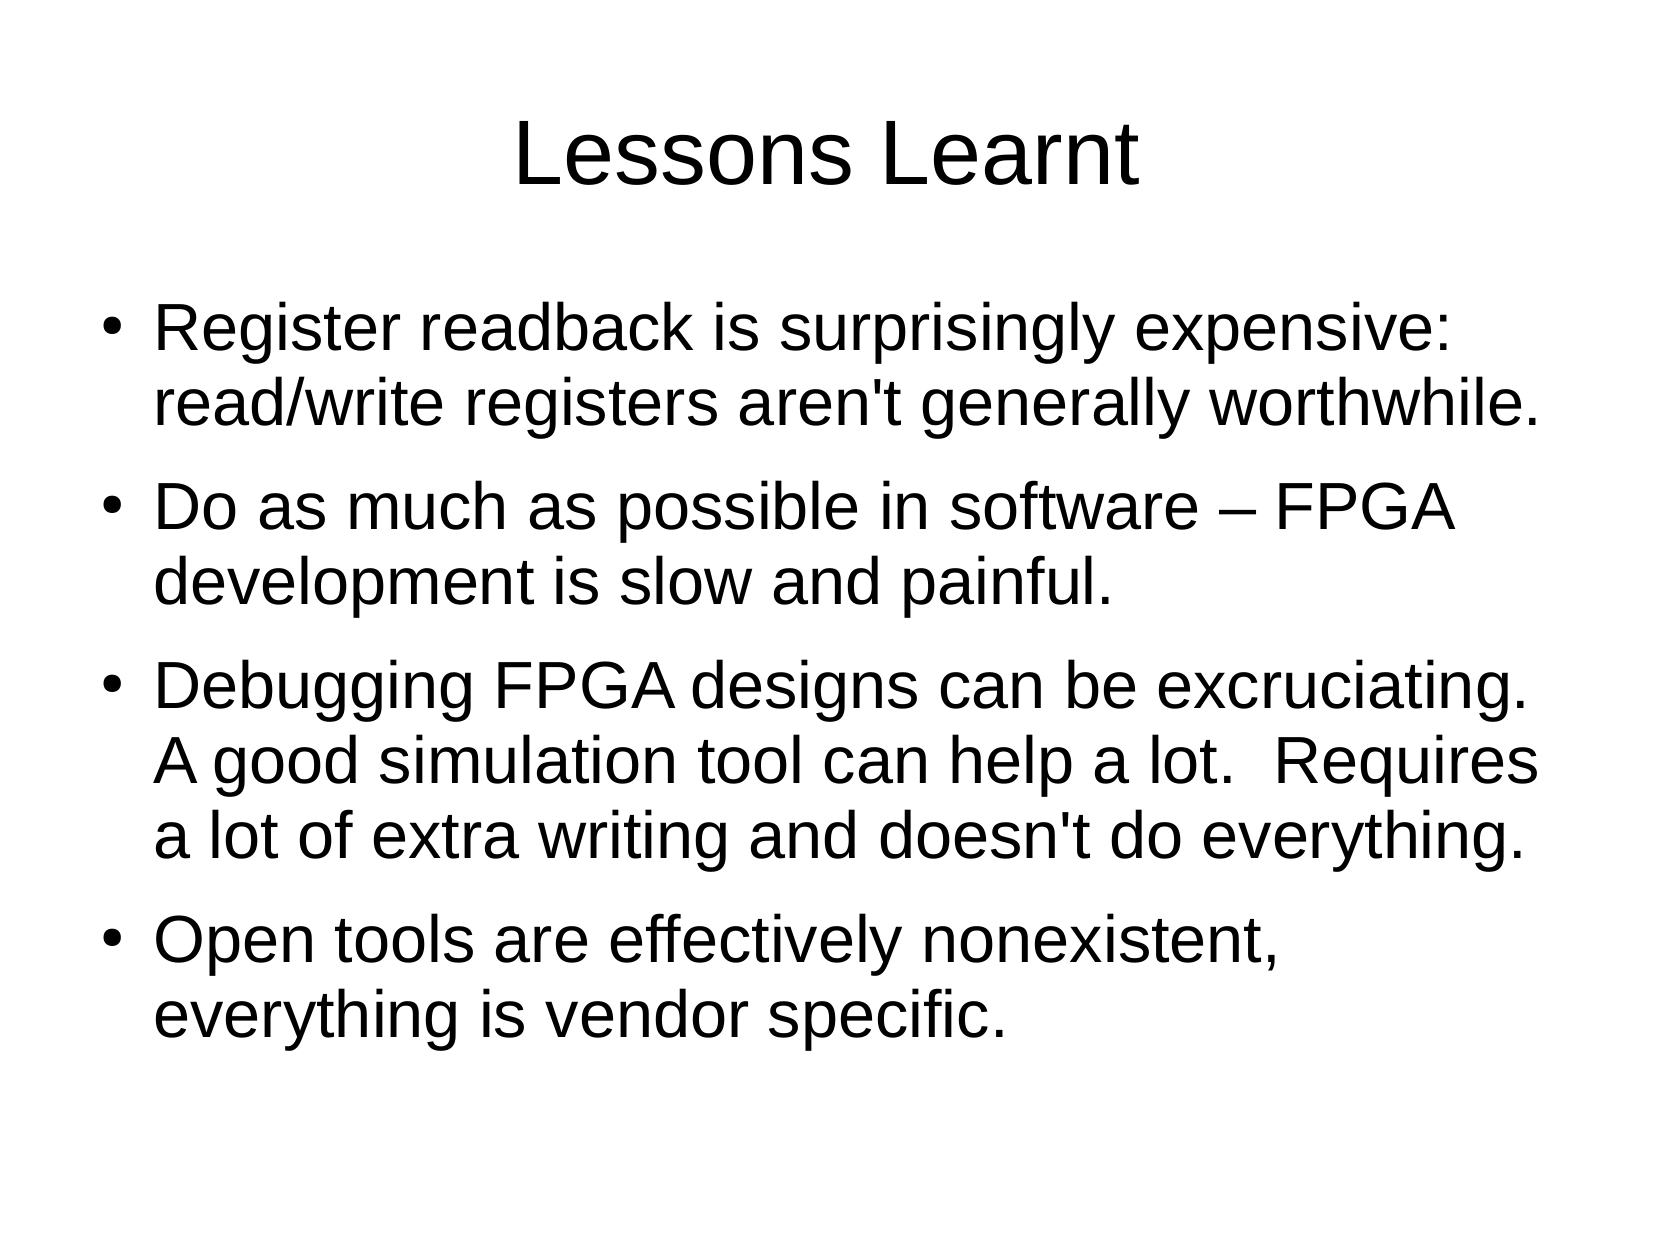

# Lessons Learnt
Register readback is surprisingly expensive: read/write registers aren't generally worthwhile.
Do as much as possible in software – FPGA development is slow and painful.
Debugging FPGA designs can be excruciating. A good simulation tool can help a lot. Requires a lot of extra writing and doesn't do everything.
Open tools are effectively nonexistent, everything is vendor specific.